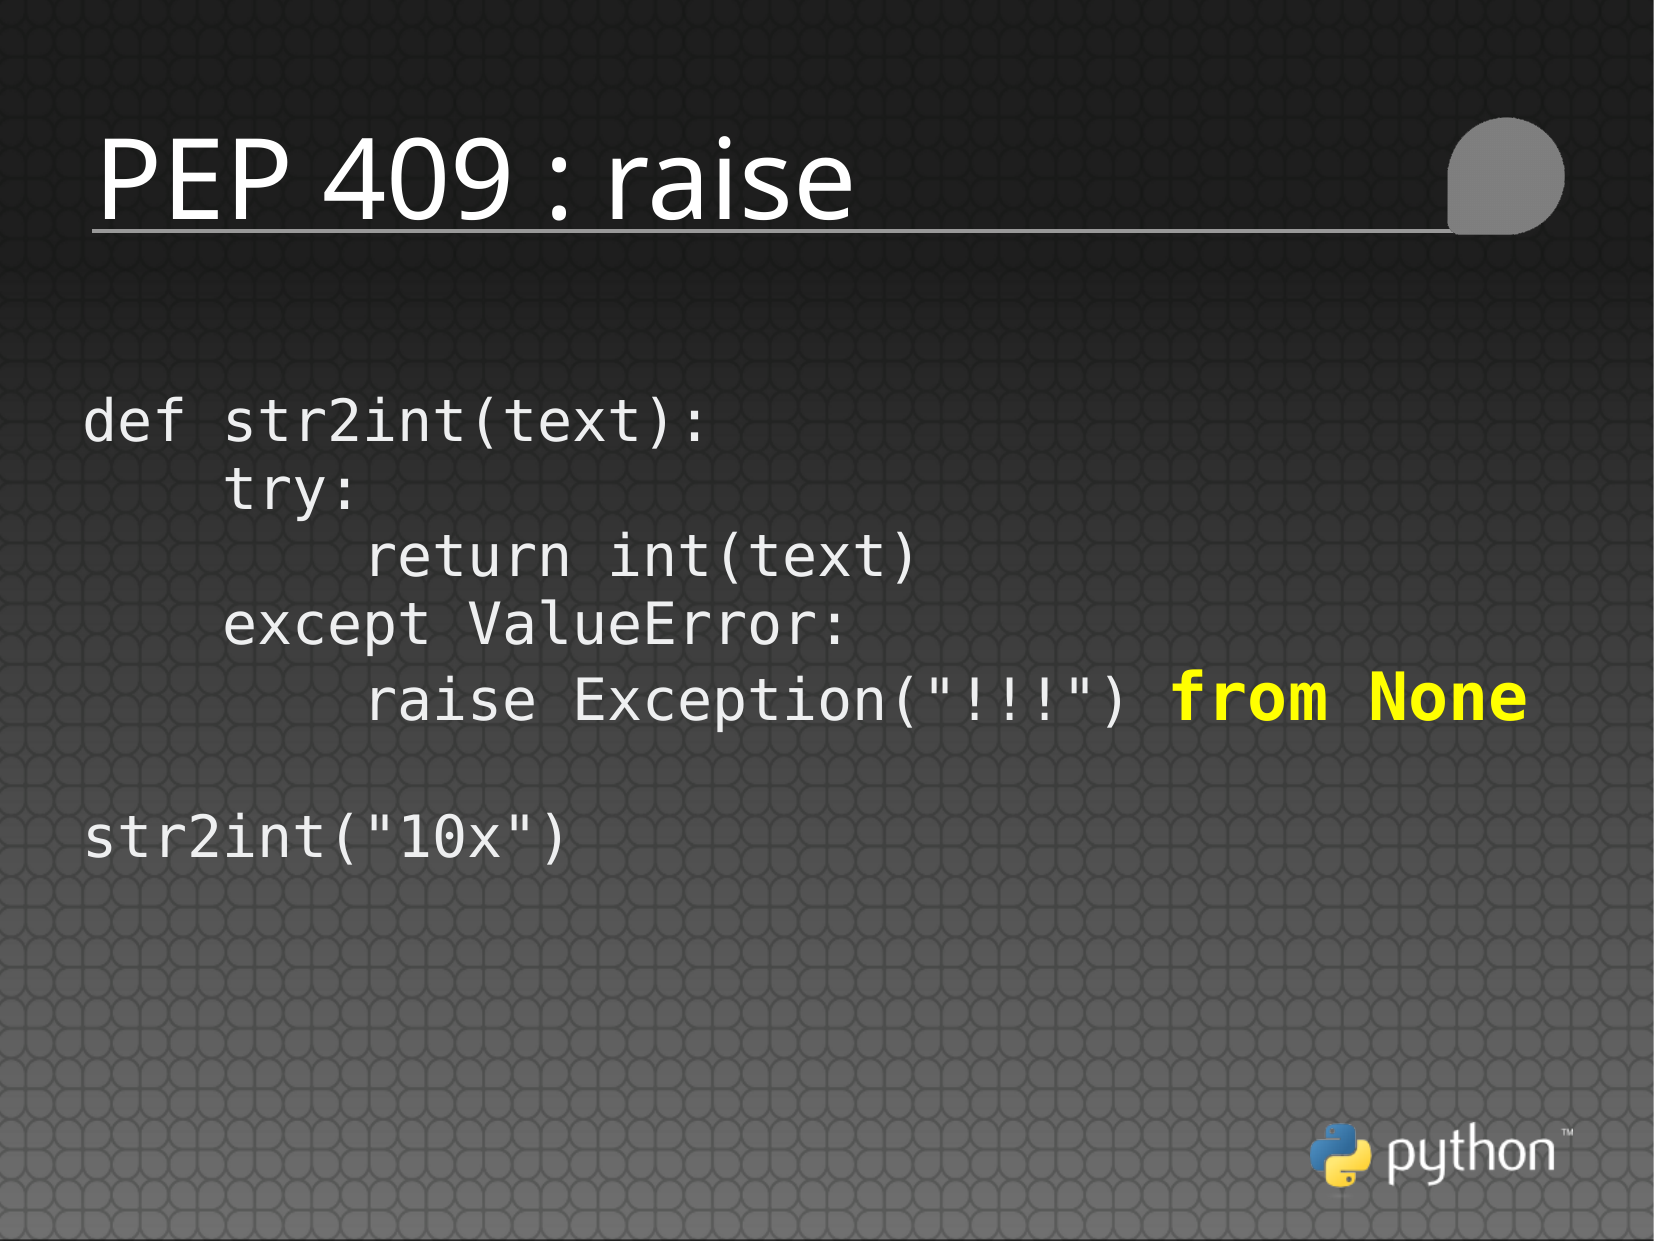

PEP 409 : raise
# def str2int(text): try: return int(text) except ValueError: raise Exception("!!!") from None str2int("10x")